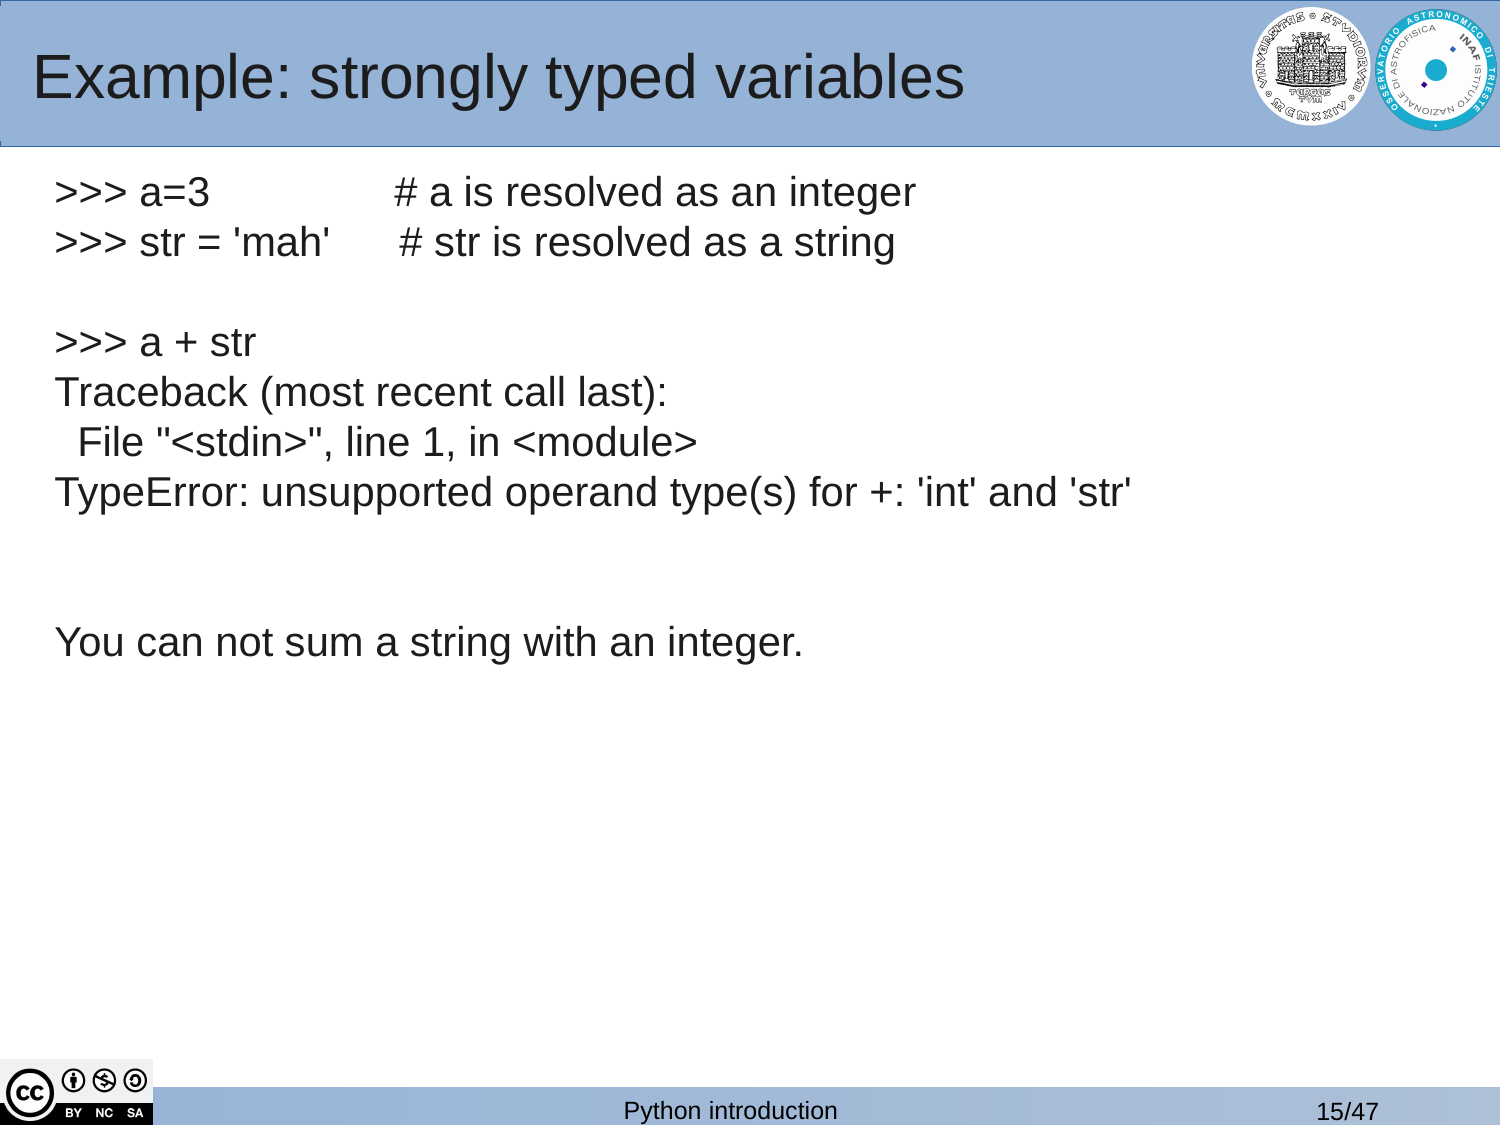

Example: strongly typed variables
# >>> a=3 # a is resolved as an integer
>>> str = 'mah' # str is resolved as a string
>>> a + str
Traceback (most recent call last):
 File "<stdin>", line 1, in <module>
TypeError: unsupported operand type(s) for +: 'int' and 'str'
You can not sum a string with an integer.